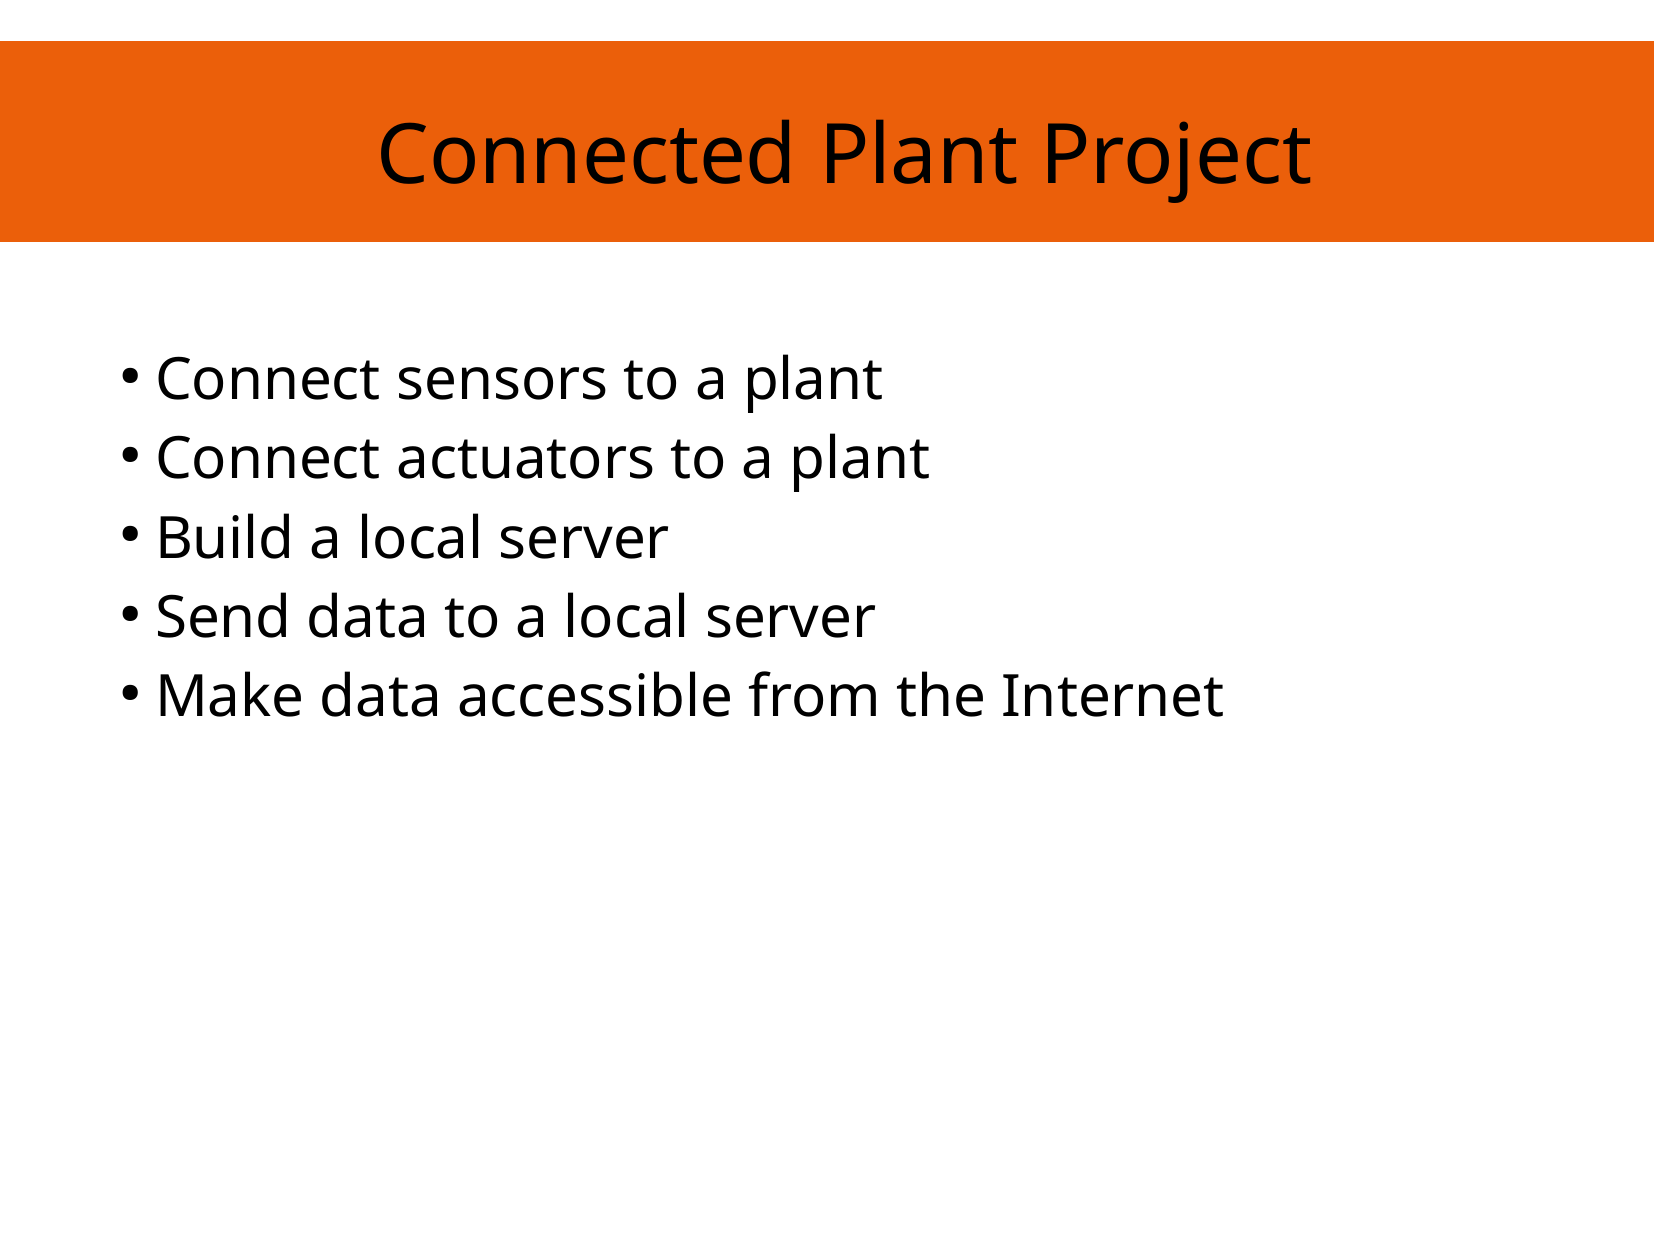

Connected Plant Project
Connect sensors to a plant
Connect actuators to a plant
Build a local server
Send data to a local server
Make data accessible from the Internet